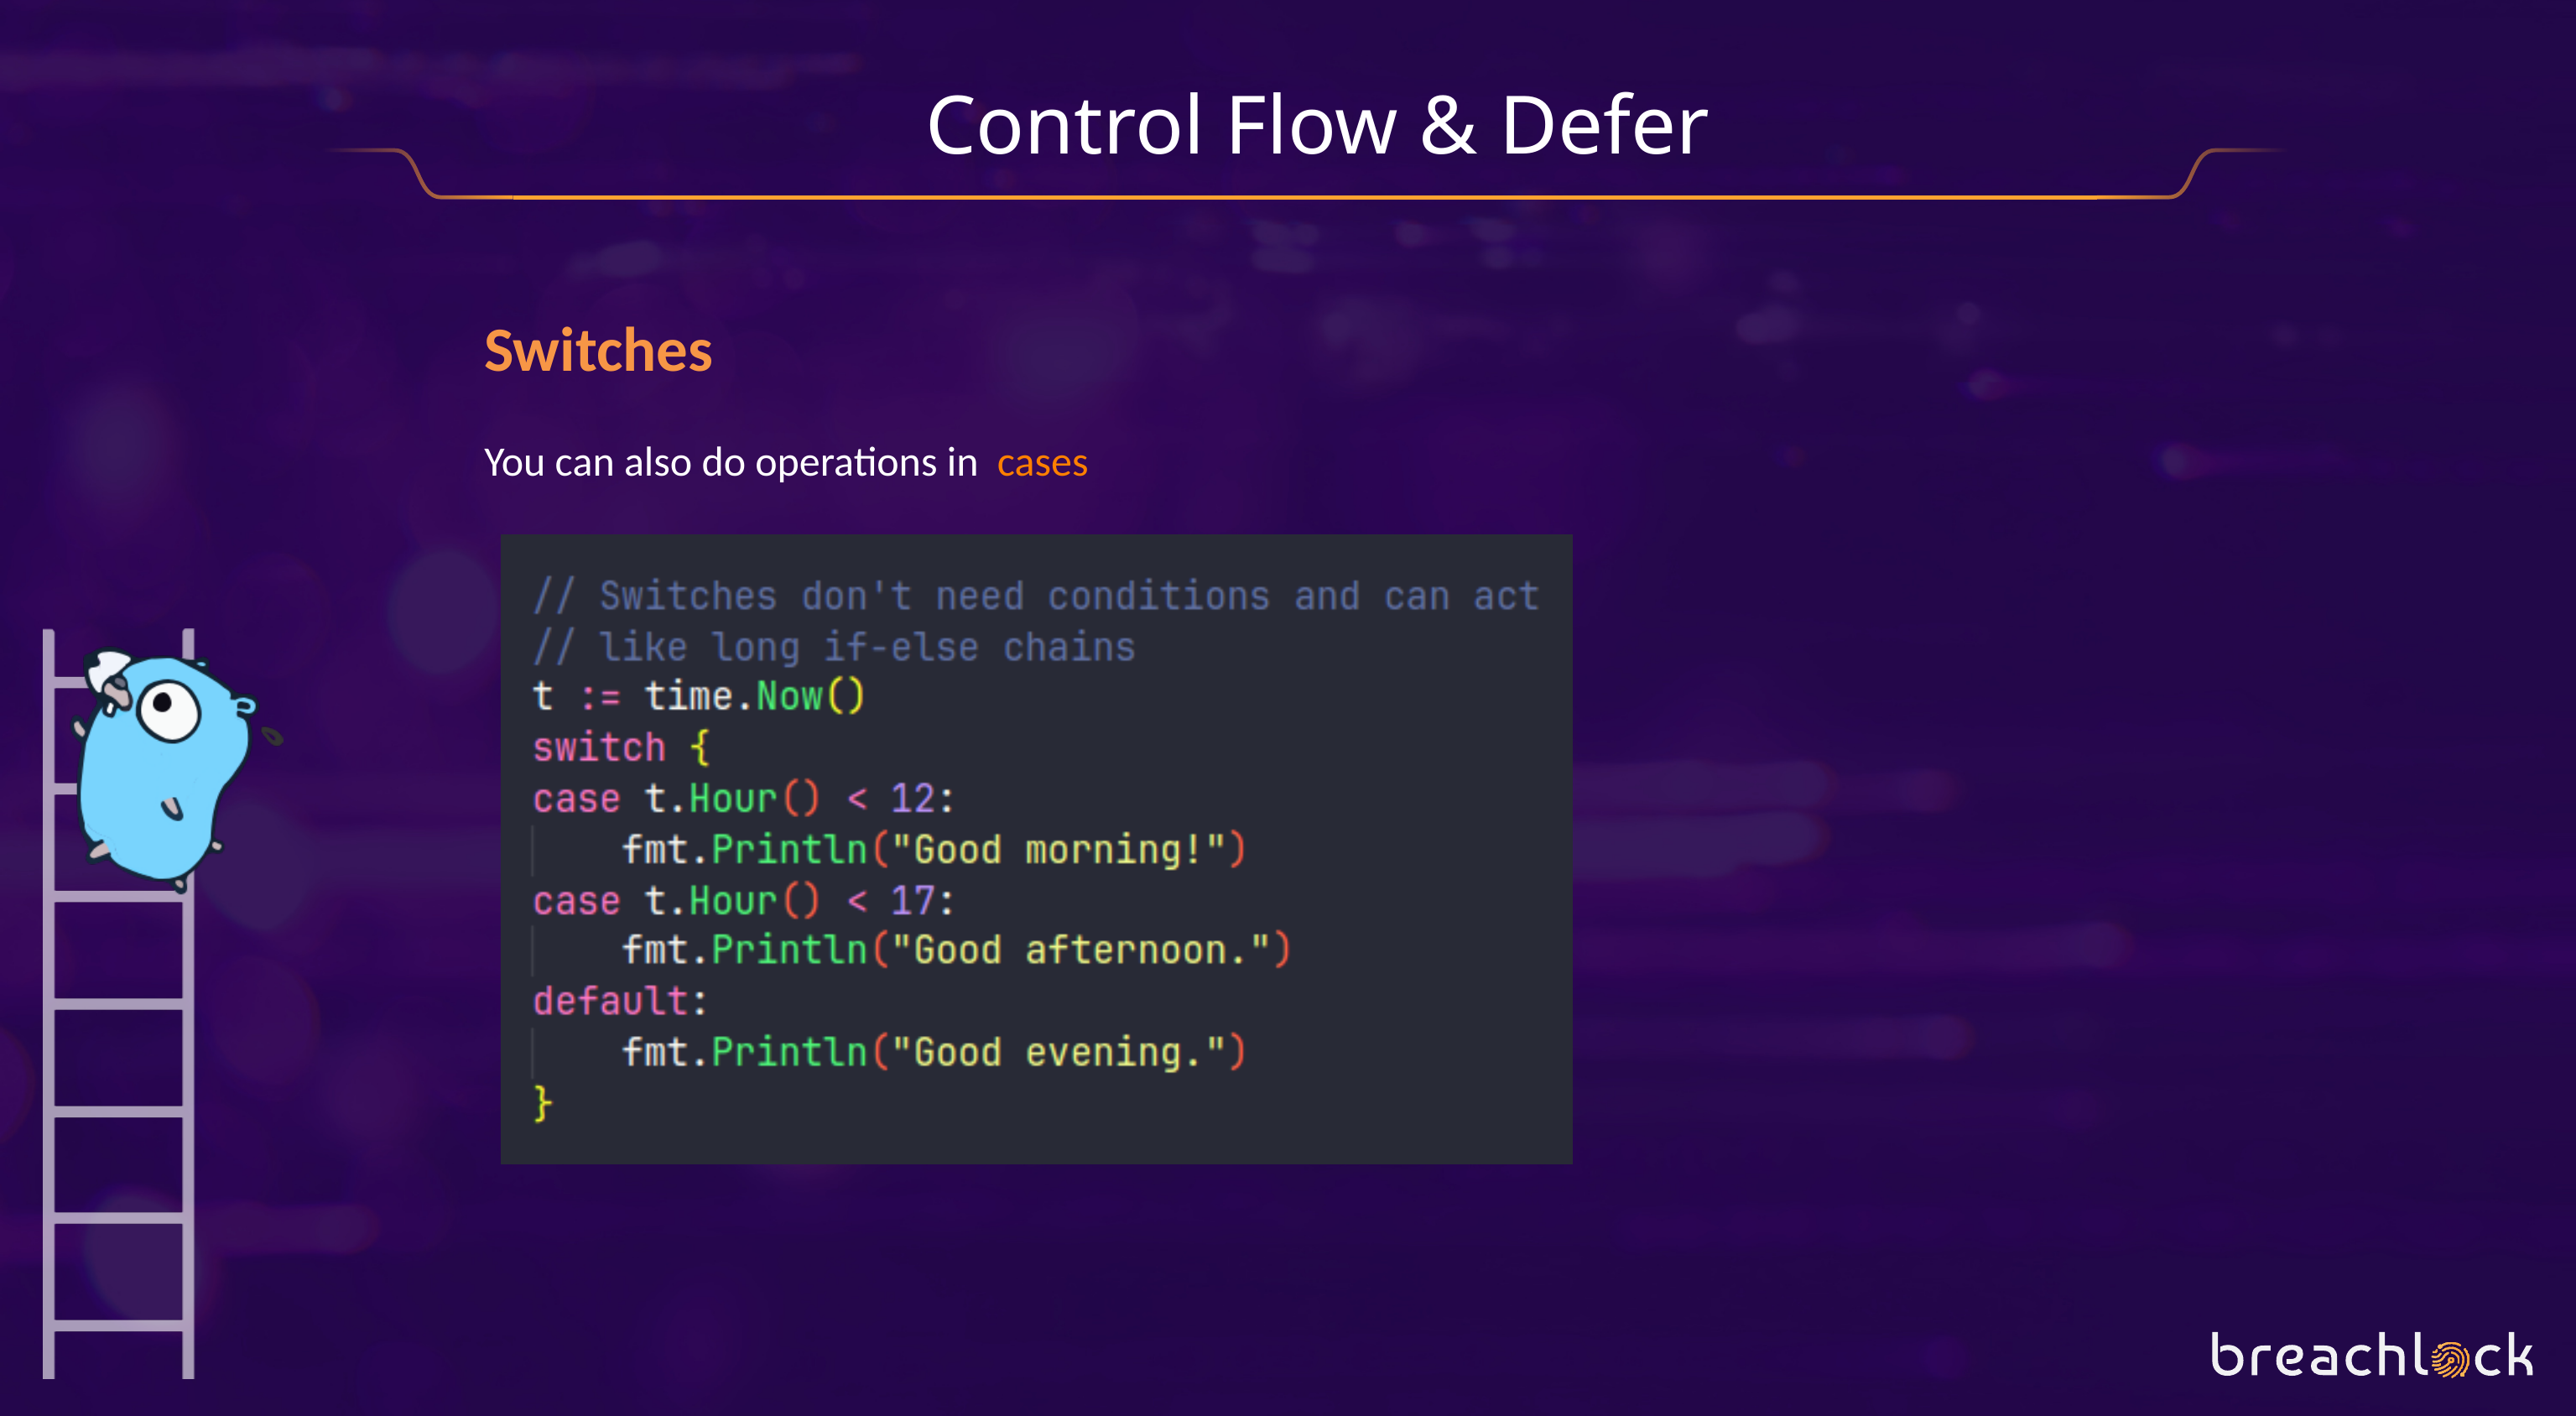

Control Flow & Defer
Switches
You can also do operations in cases